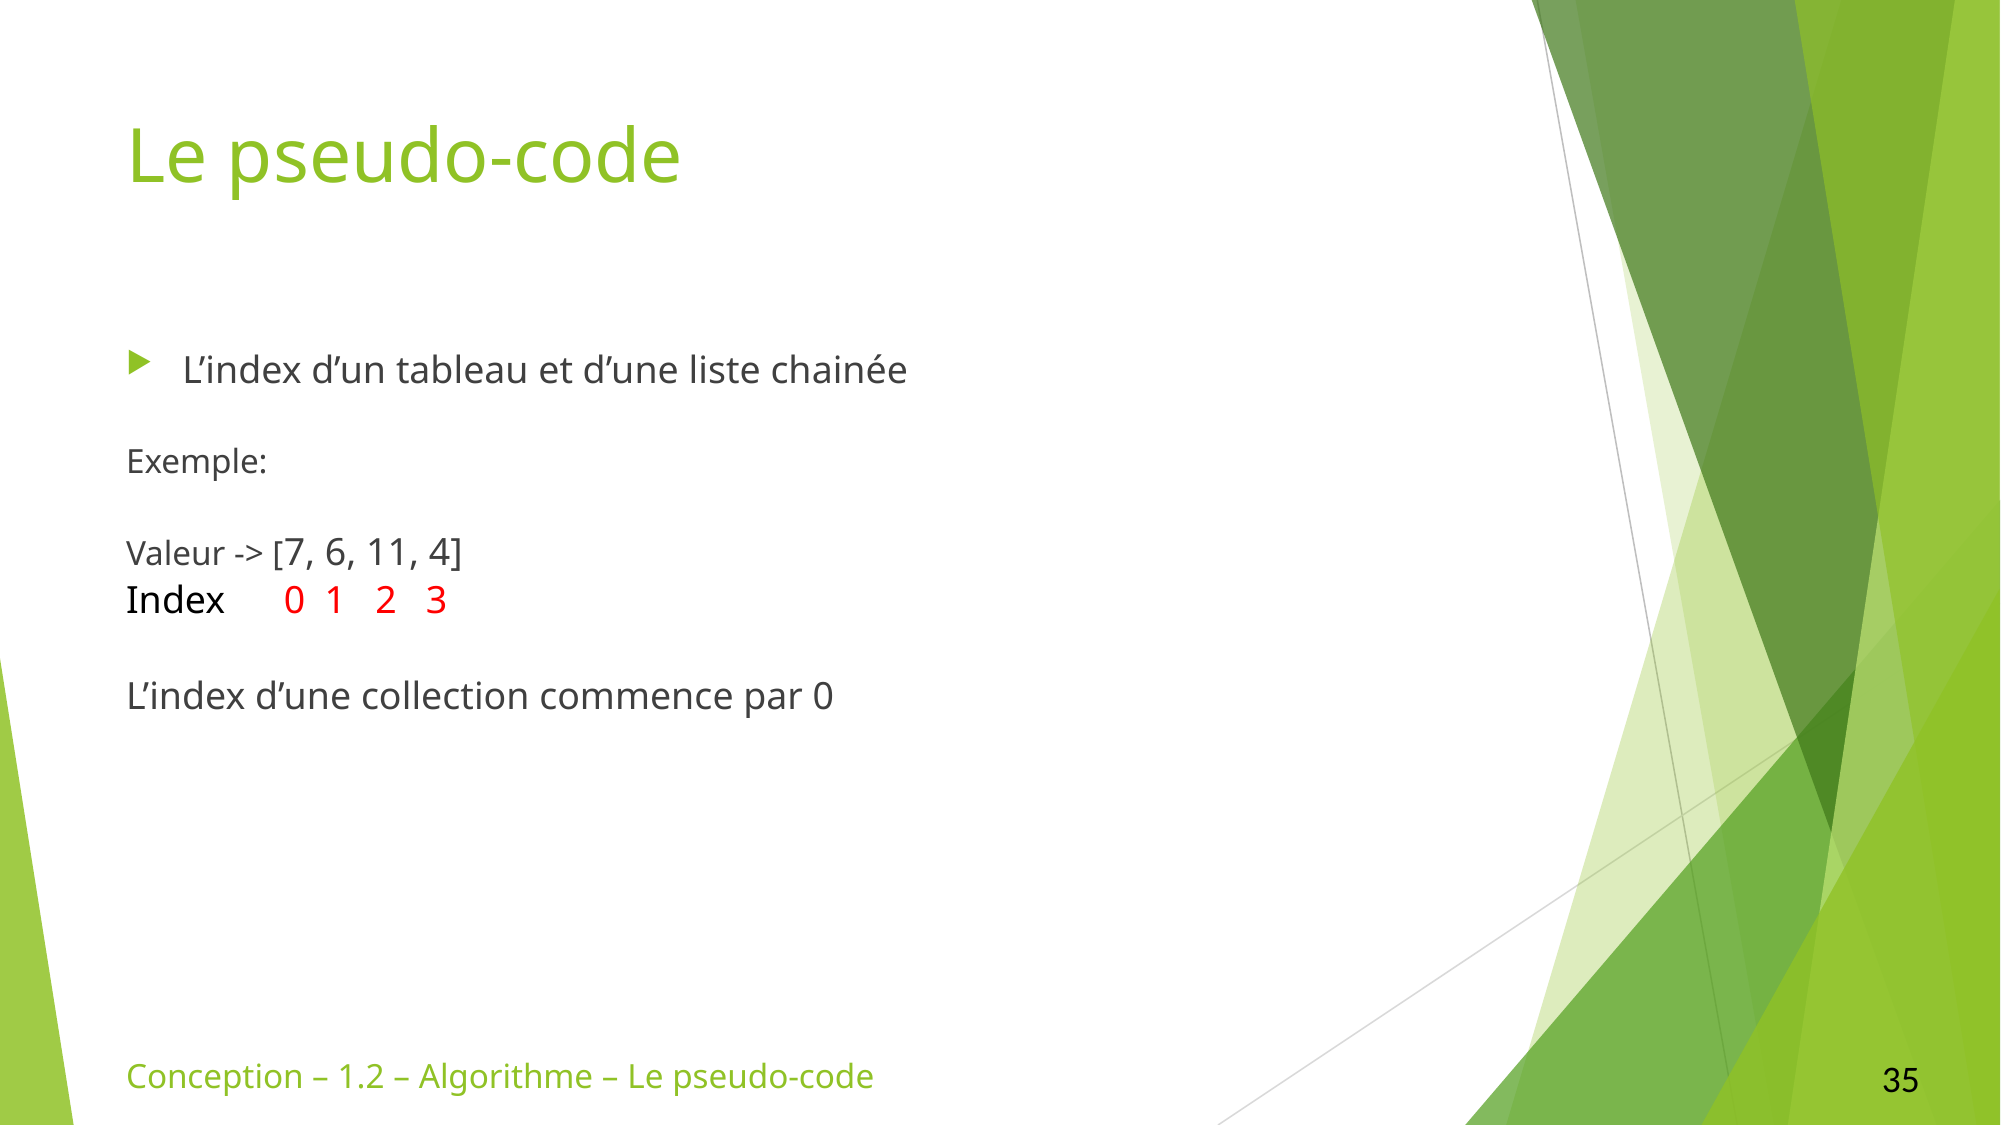

# Le pseudo-code
L’index d’un tableau et d’une liste chainée
Exemple:
Valeur -> [7, 6, 11, 4]
Index 0 1 2 3
L’index d’une collection commence par 0
Conception – 1.2 – Algorithme – Le pseudo-code